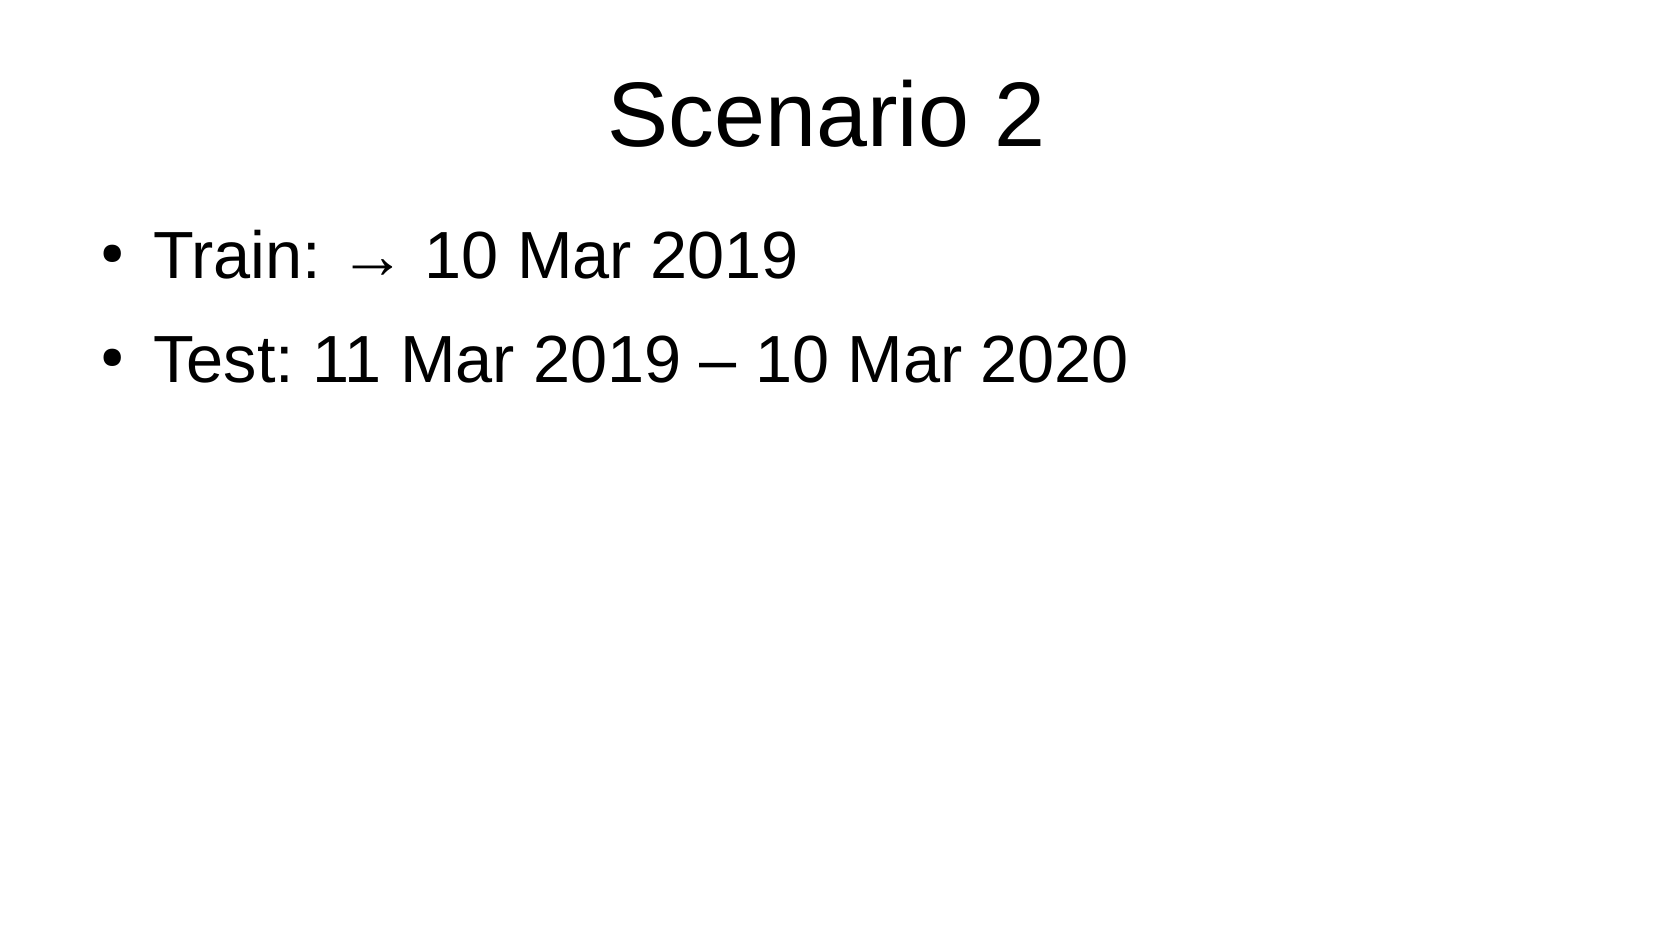

# Scenario 2
Train: → 10 Mar 2019
Test: 11 Mar 2019 – 10 Mar 2020